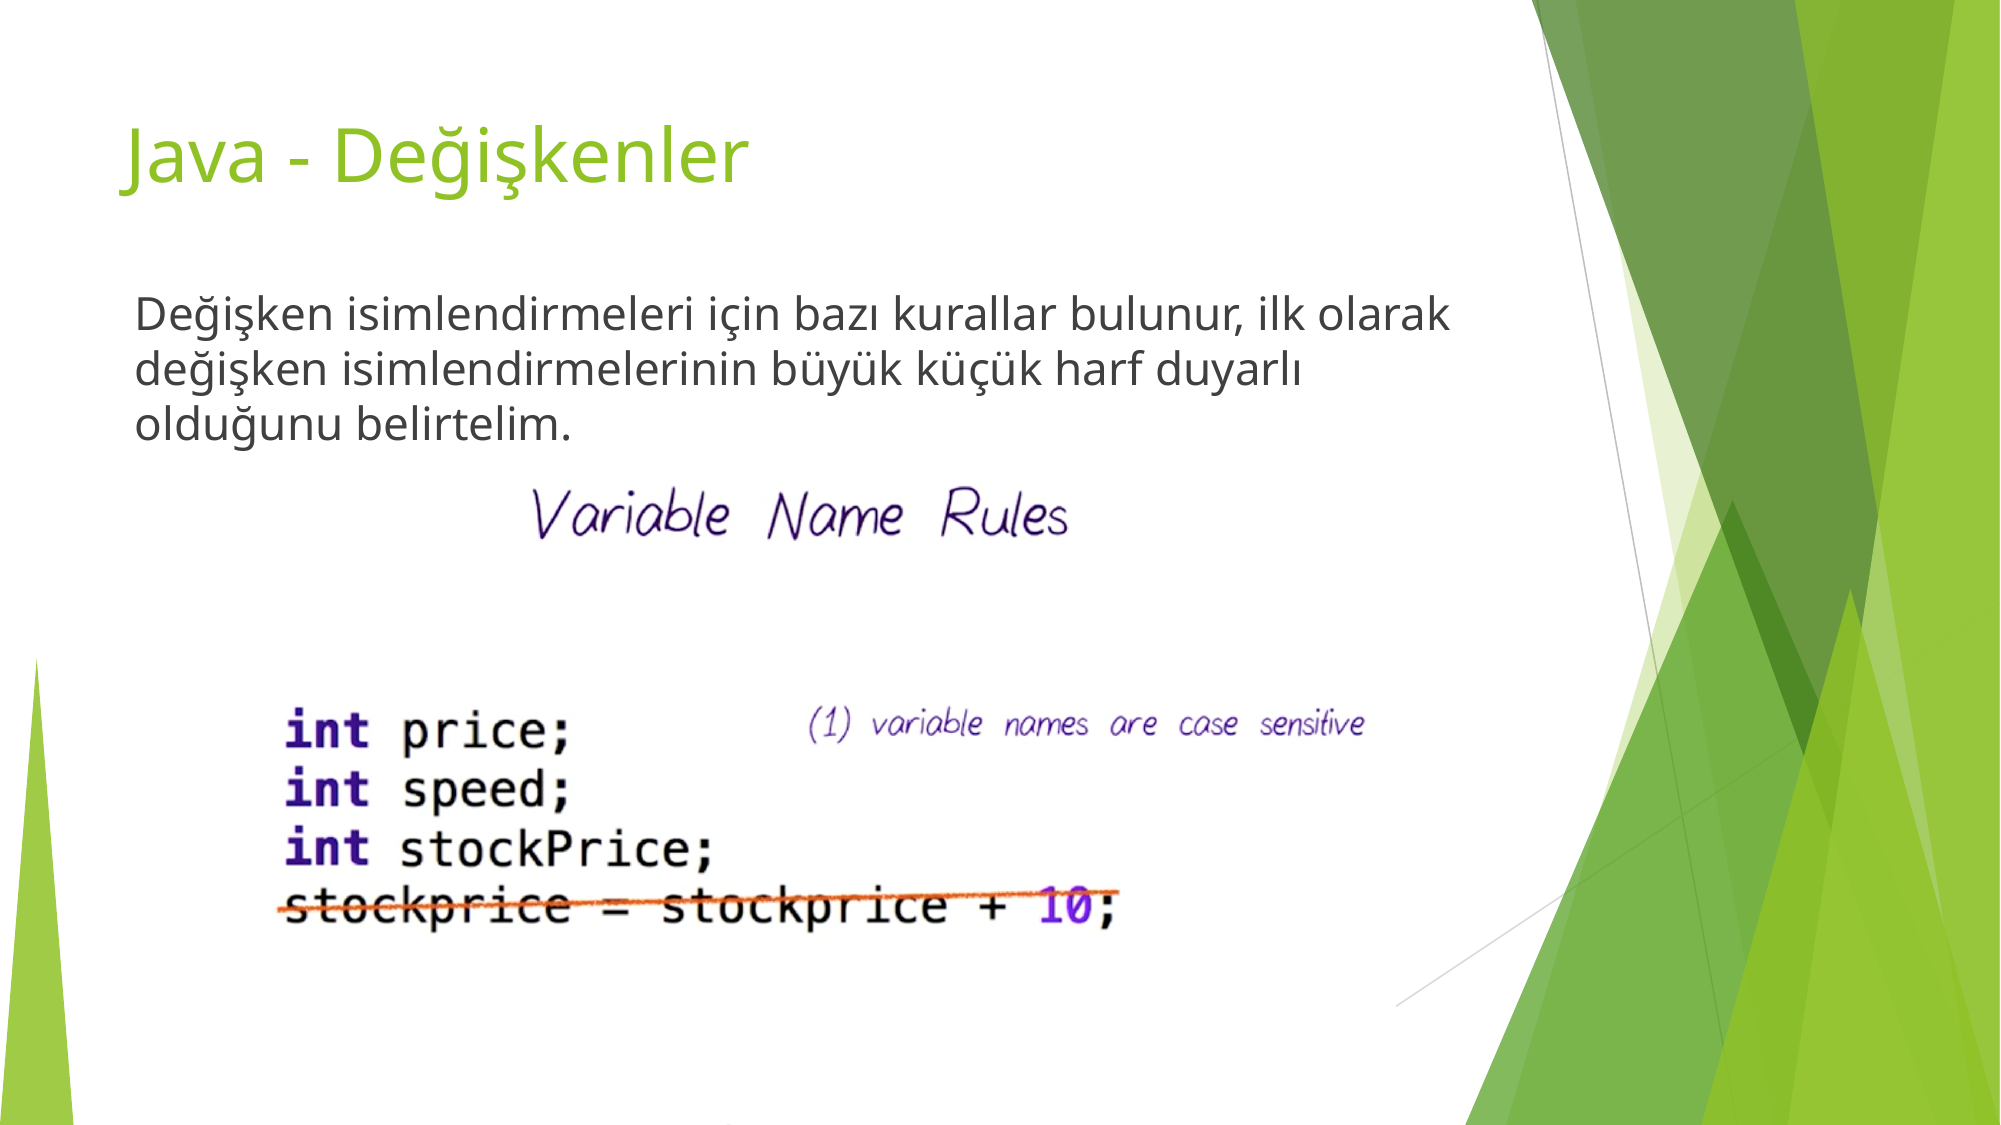

# Java - Değişkenler
Değişken isimlendirmeleri için bazı kurallar bulunur, ilk olarak değişken isimlendirmelerinin büyük küçük harf duyarlı olduğunu belirtelim.